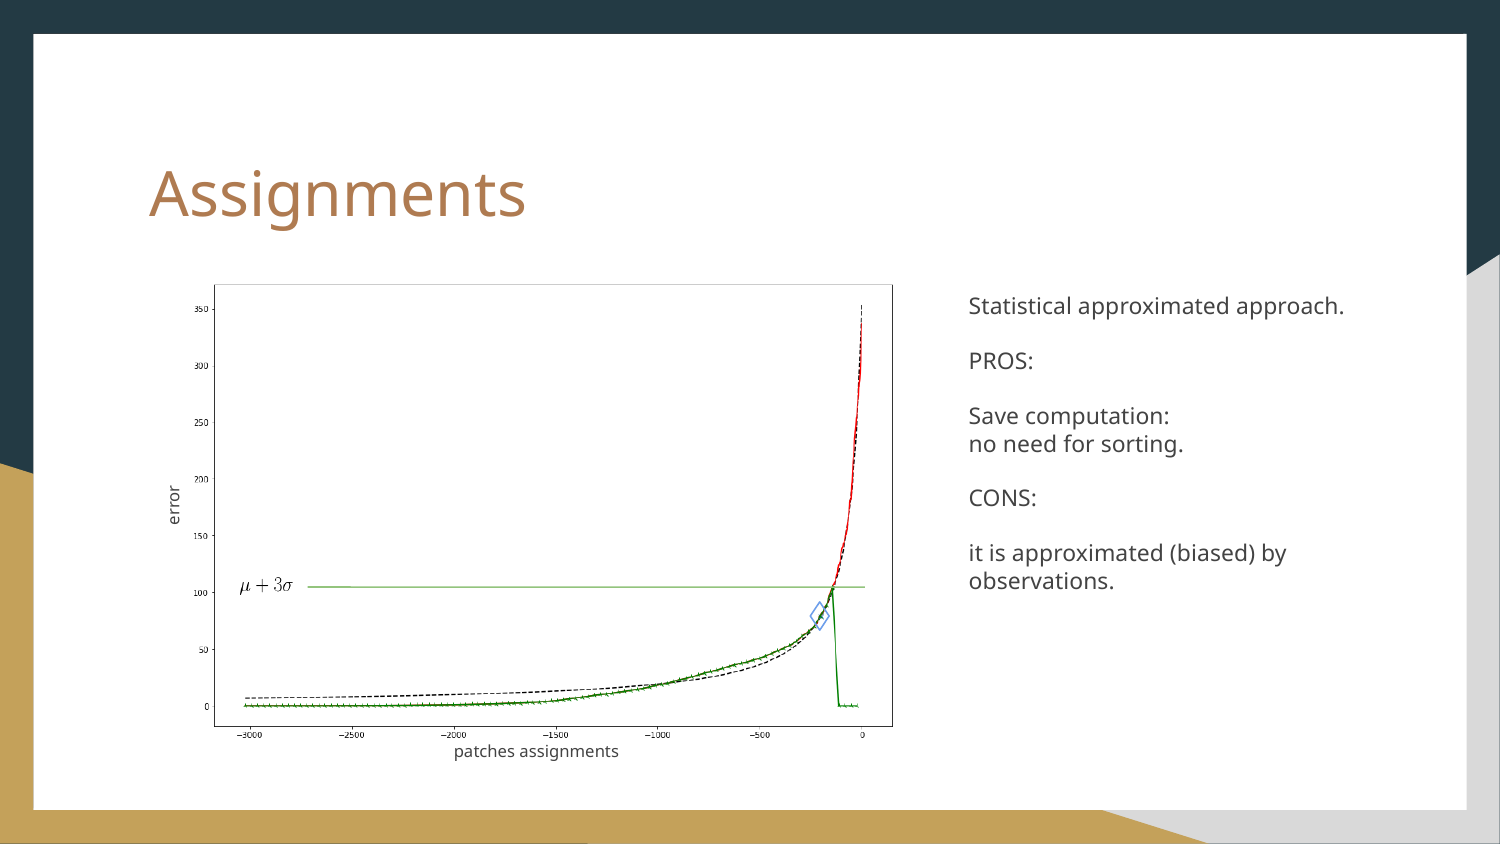

# Assignments
Statistical approximated approach.
PROS:
Save computation:
no need for sorting.
CONS:
it is approximated (biased) by observations.
error
patches assignments